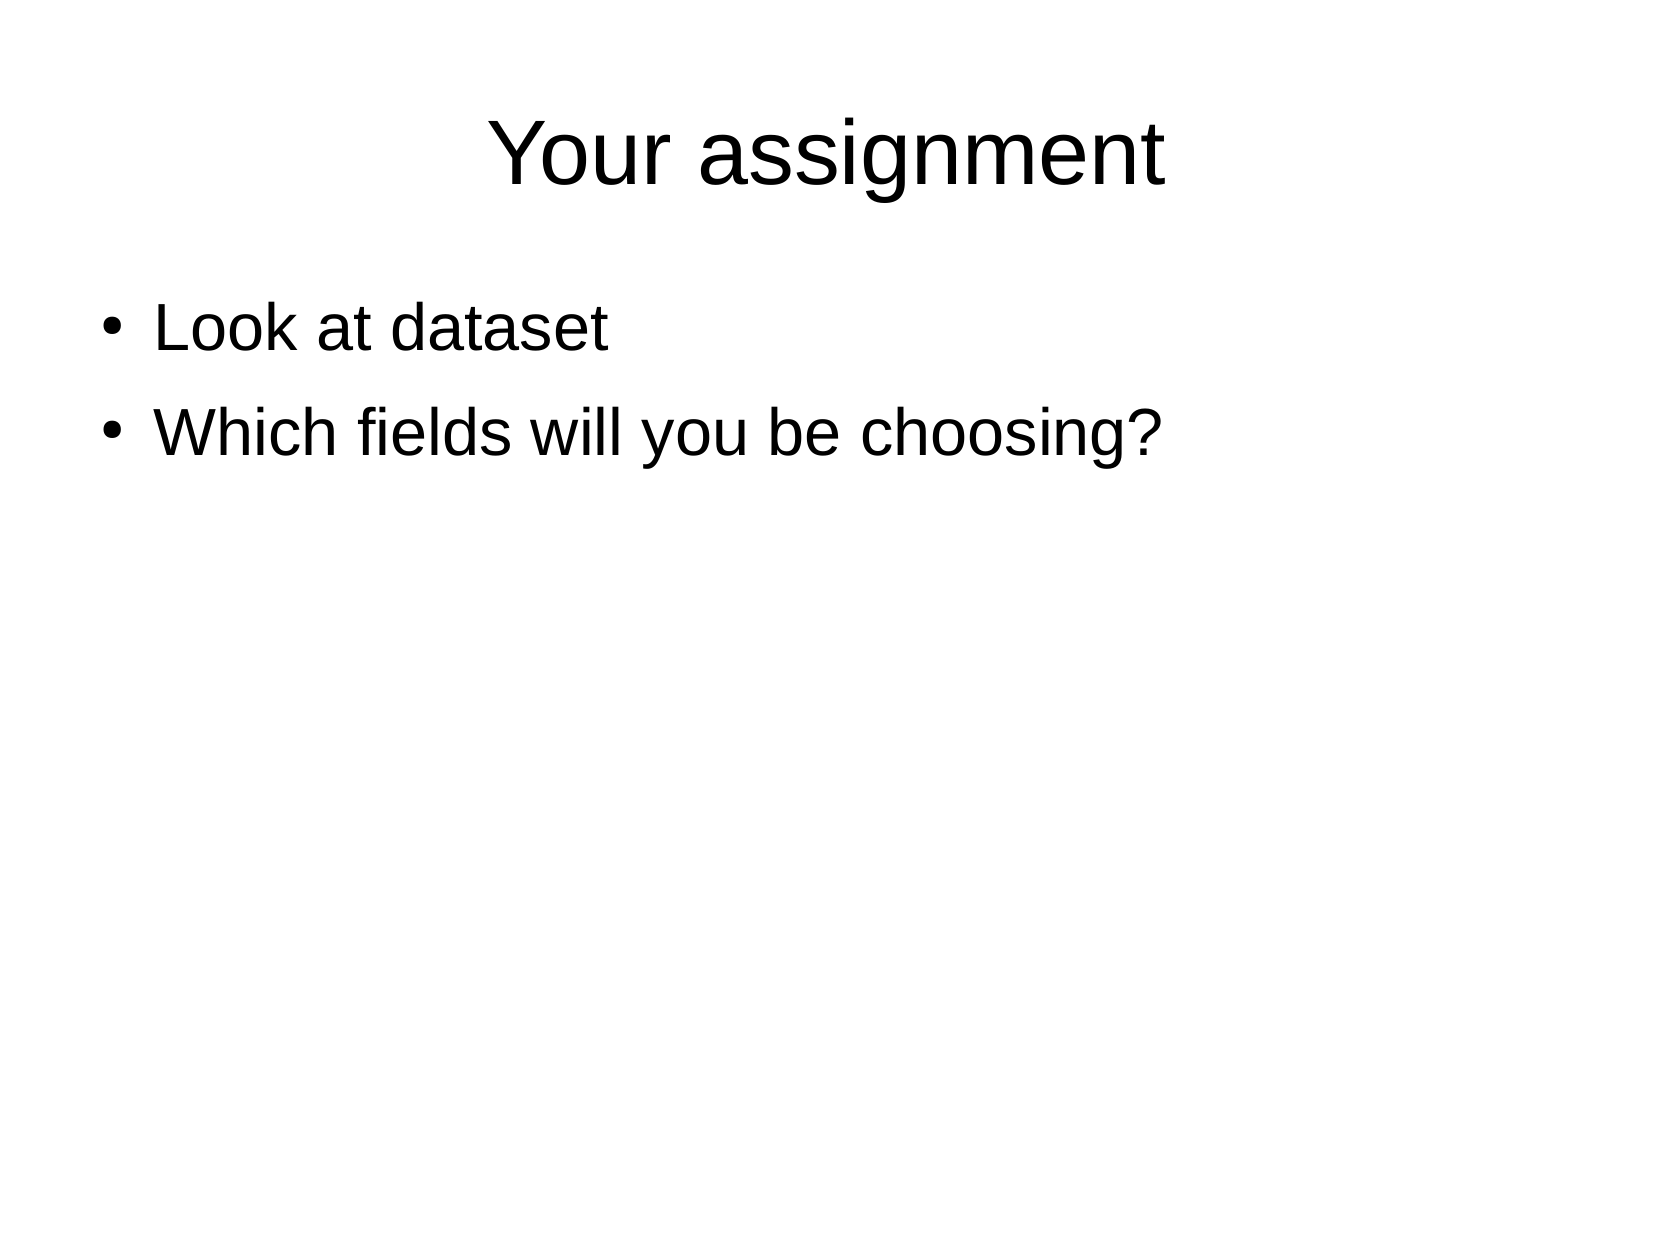

# Your assignment
Look at dataset
Which fields will you be choosing?